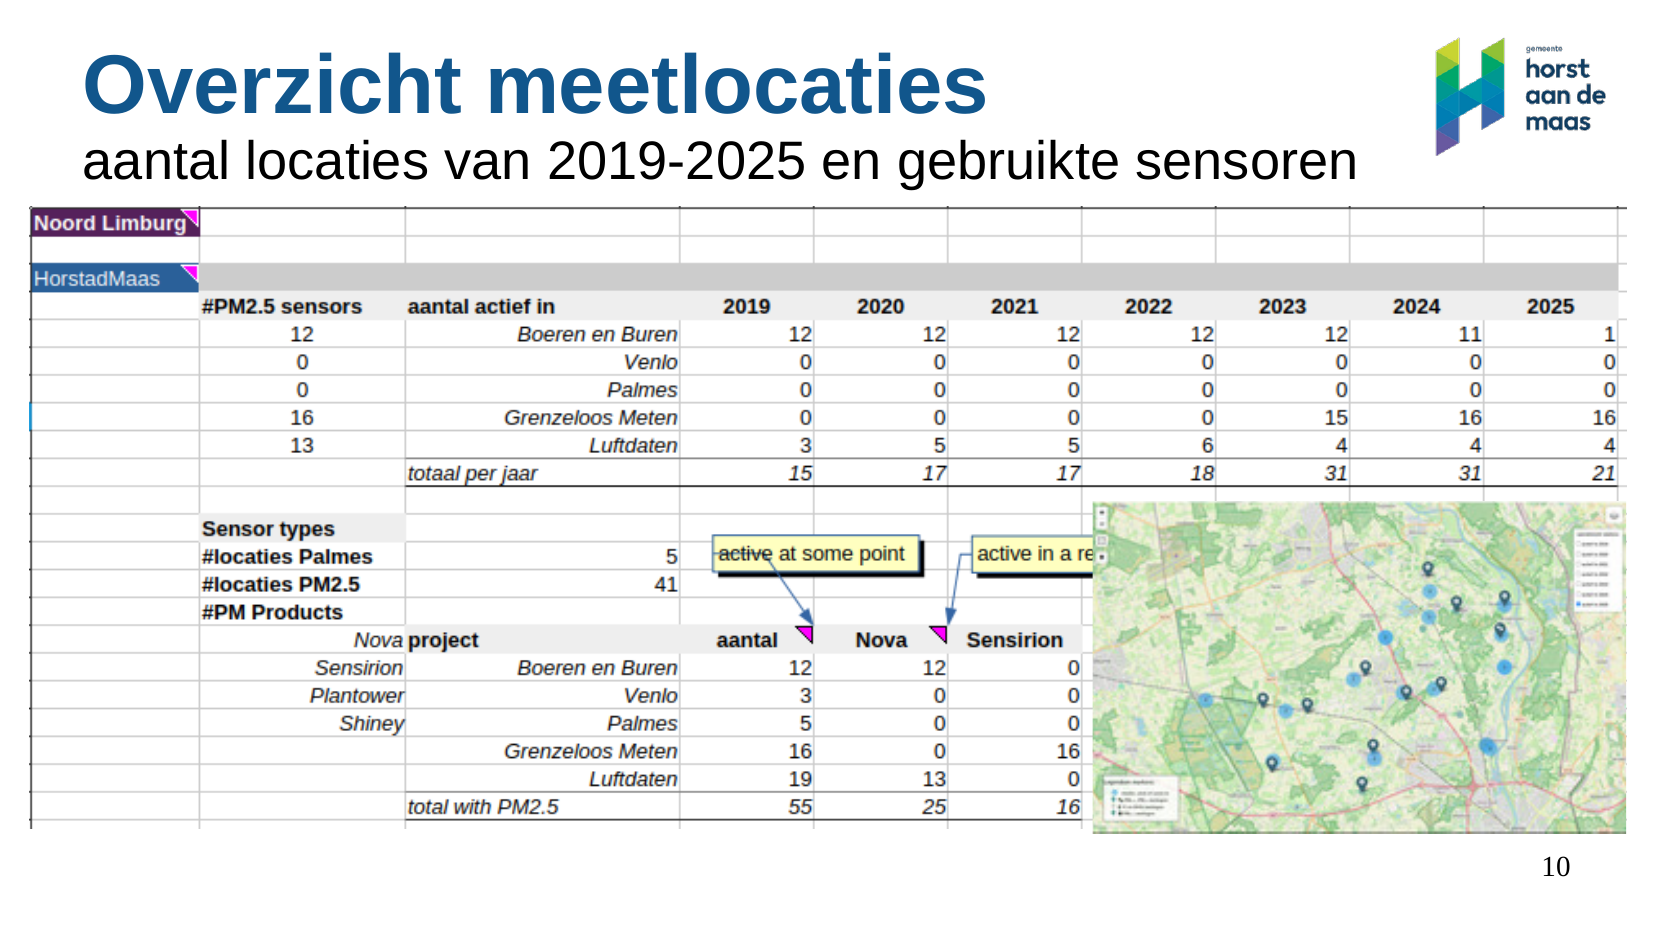

# Overzicht meetlocaties aantal locaties van 2019-2025 en gebruikte sensoren
10